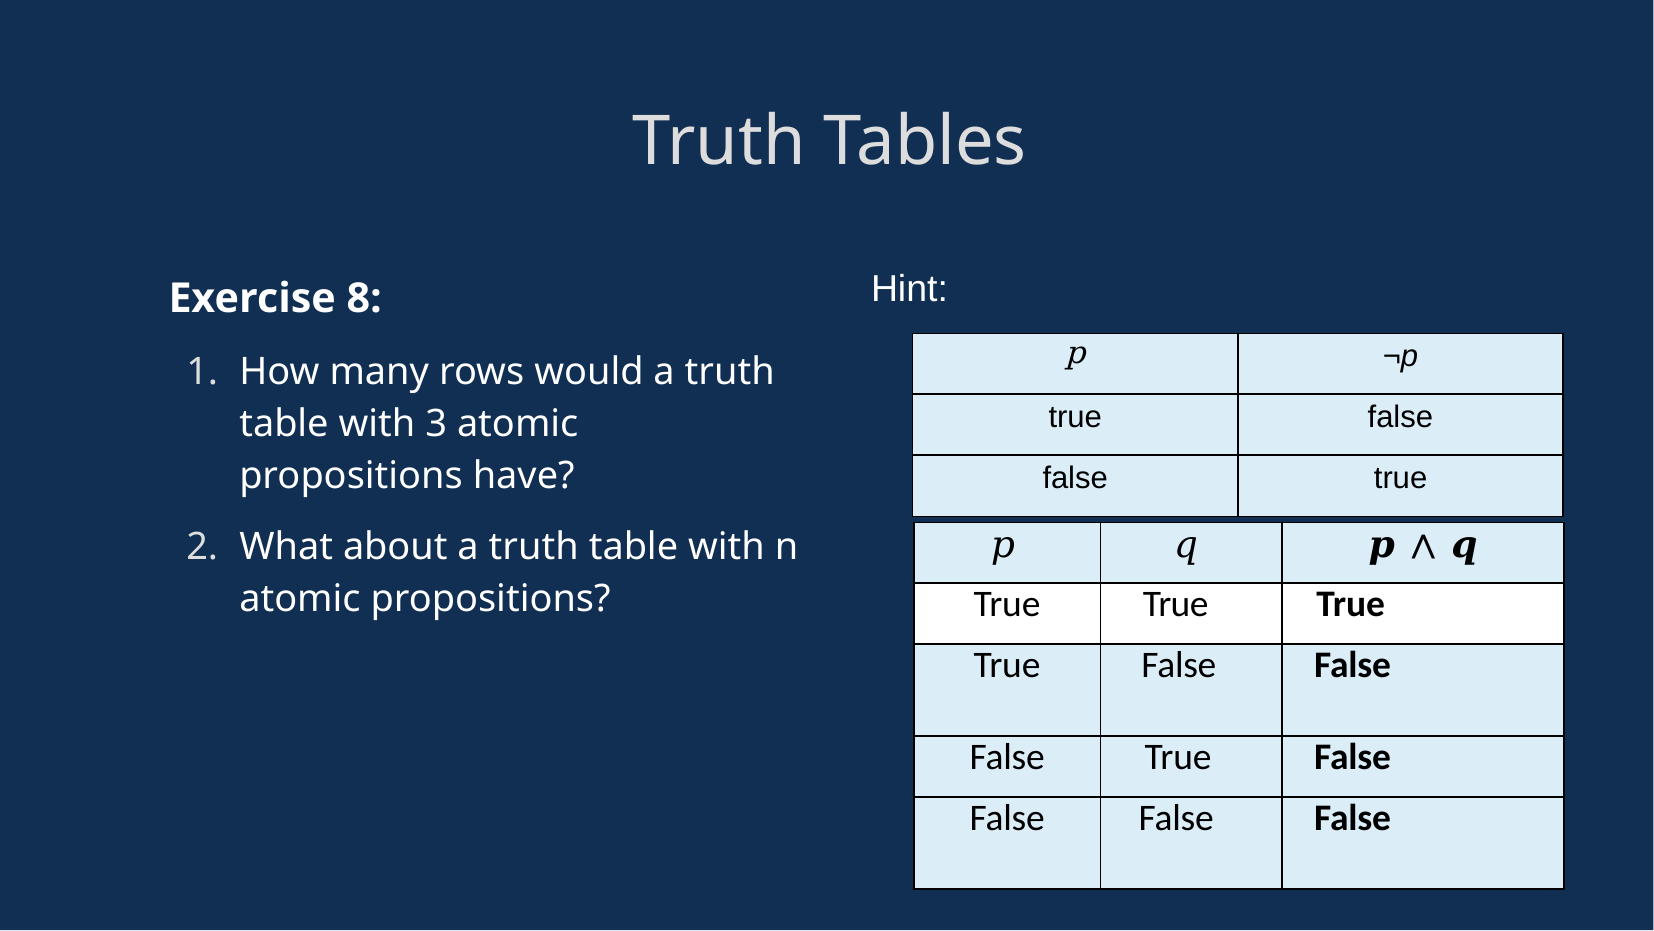

# Truth Tables
Hint:
Exercise 8:
How many rows would a truth table with 3 atomic propositions have?
What about a truth table with n atomic propositions?
| p | ¬p |
| --- | --- |
| true | false |
| false | true |
| 𝑝 | 𝑞 | 𝒑 ∧ 𝒒 |
| --- | --- | --- |
| True | True | True |
| True | False | False |
| False | True | False |
| False | False | False |